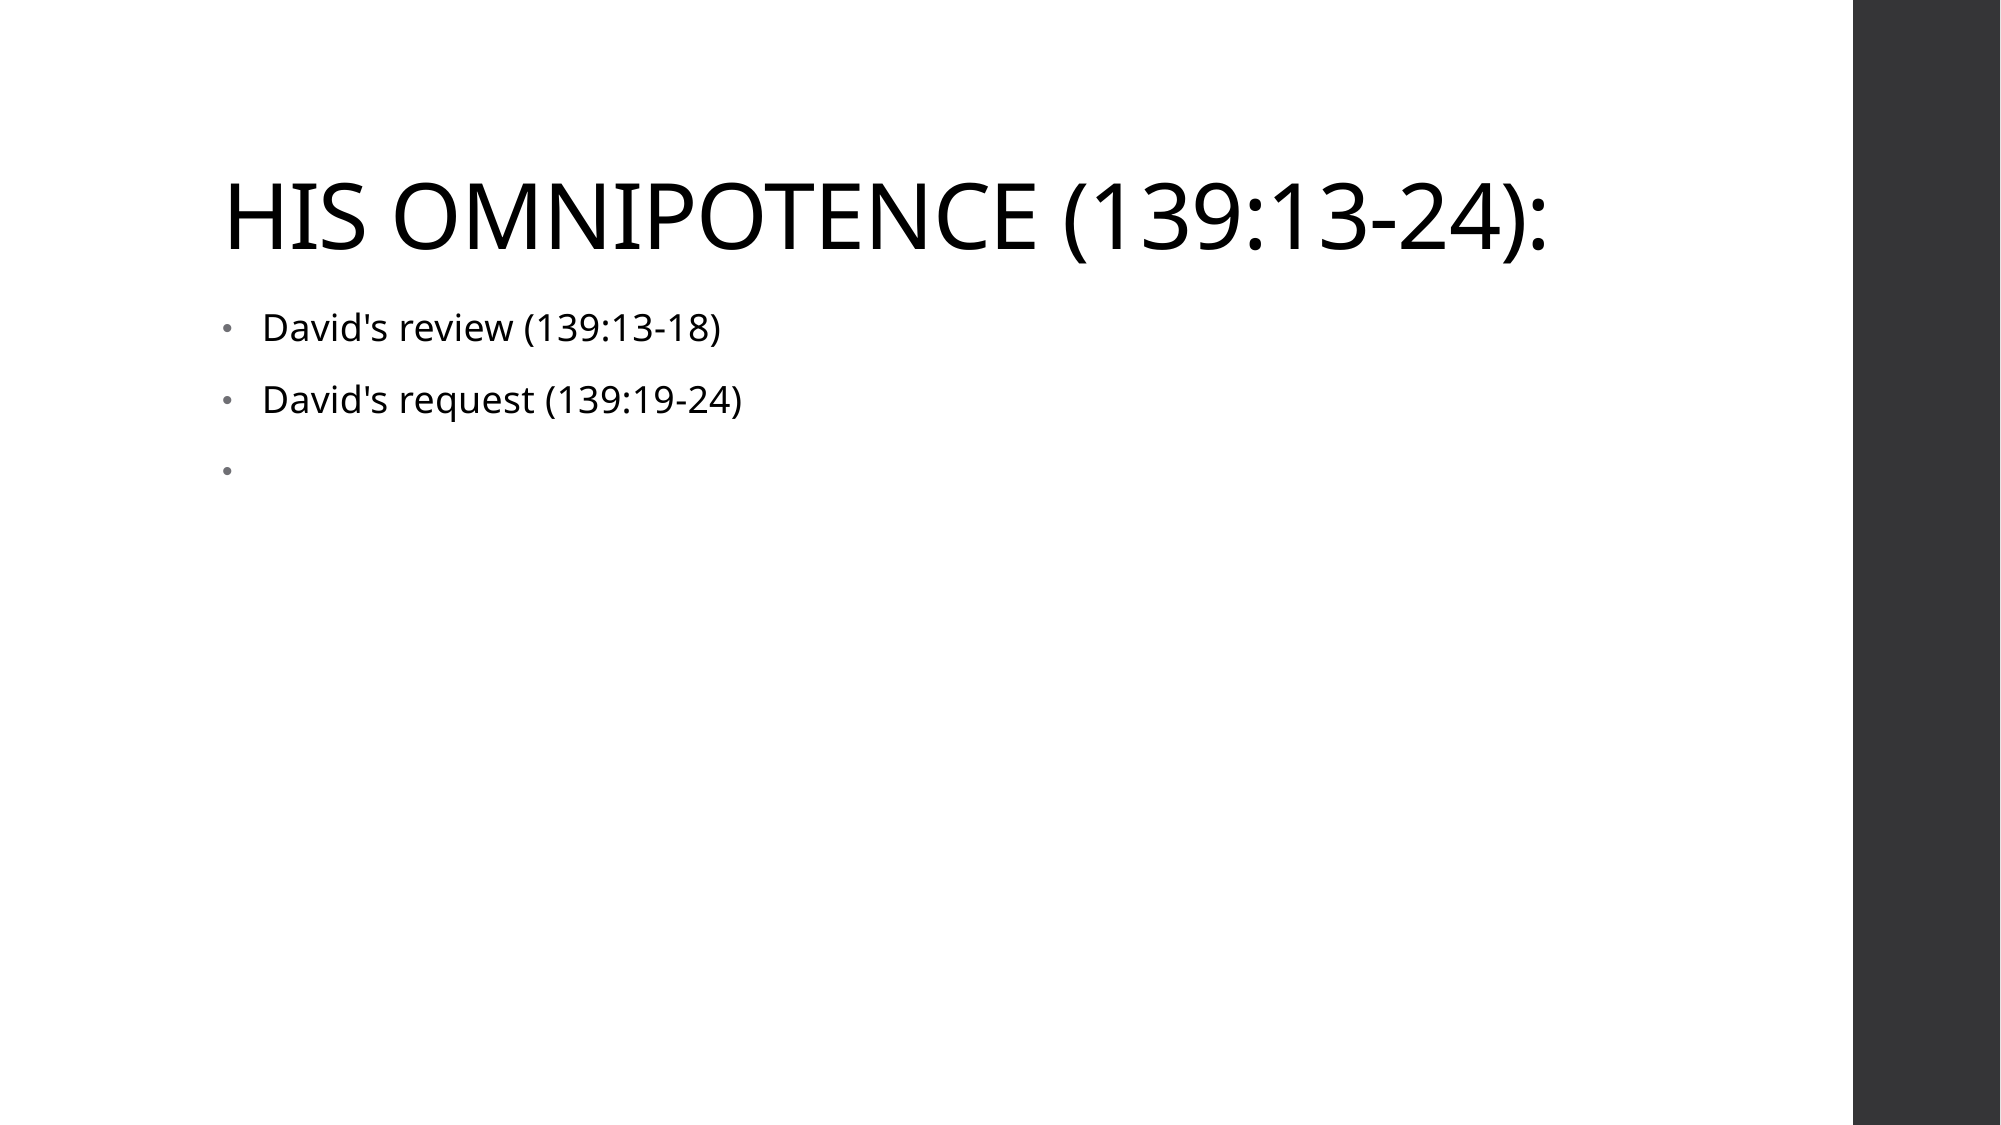

# HIS OMNIPOTENCE (139:13-24):
 David's review (139:13-18)
 David's request (139:19-24)